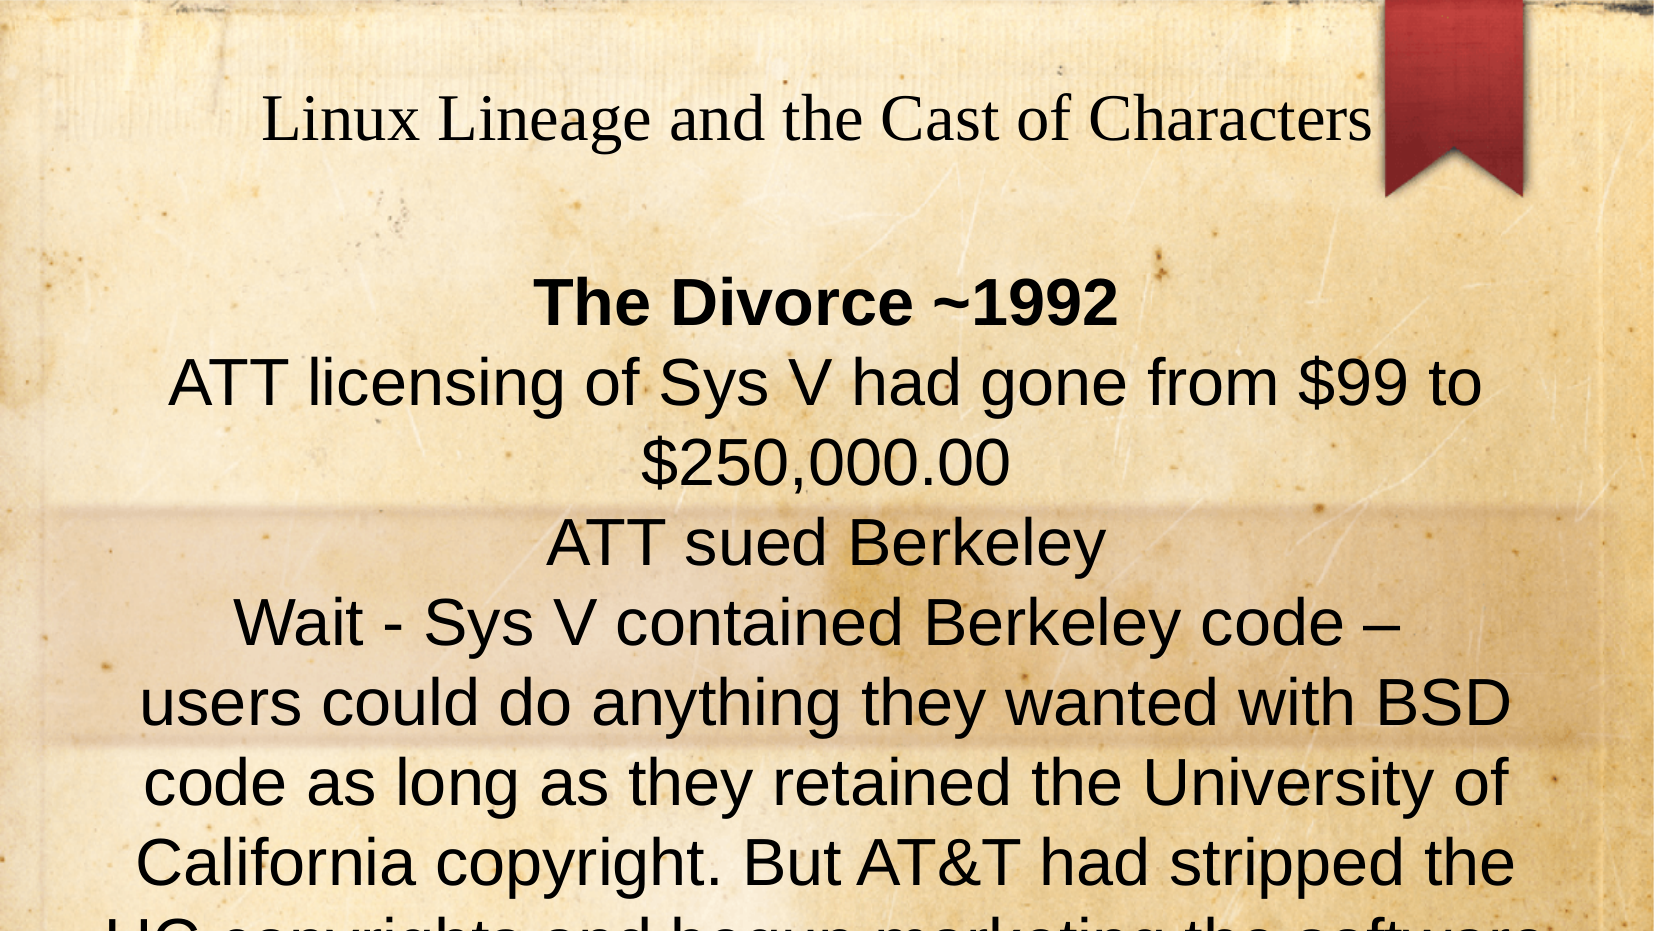

Linux Lineage and the Cast of Characters
The Divorce ~1992
ATT licensing of Sys V had gone from $99 to $250,000.00
ATT sued Berkeley
Wait - Sys V contained Berkeley code –
users could do anything they wanted with BSD code as long as they retained the University of California copyright. But AT&T had stripped the UC copyrights and begun marketing the software as its own (no wonder Stallman has attitude)
CS-334 Spring 2015														Page of